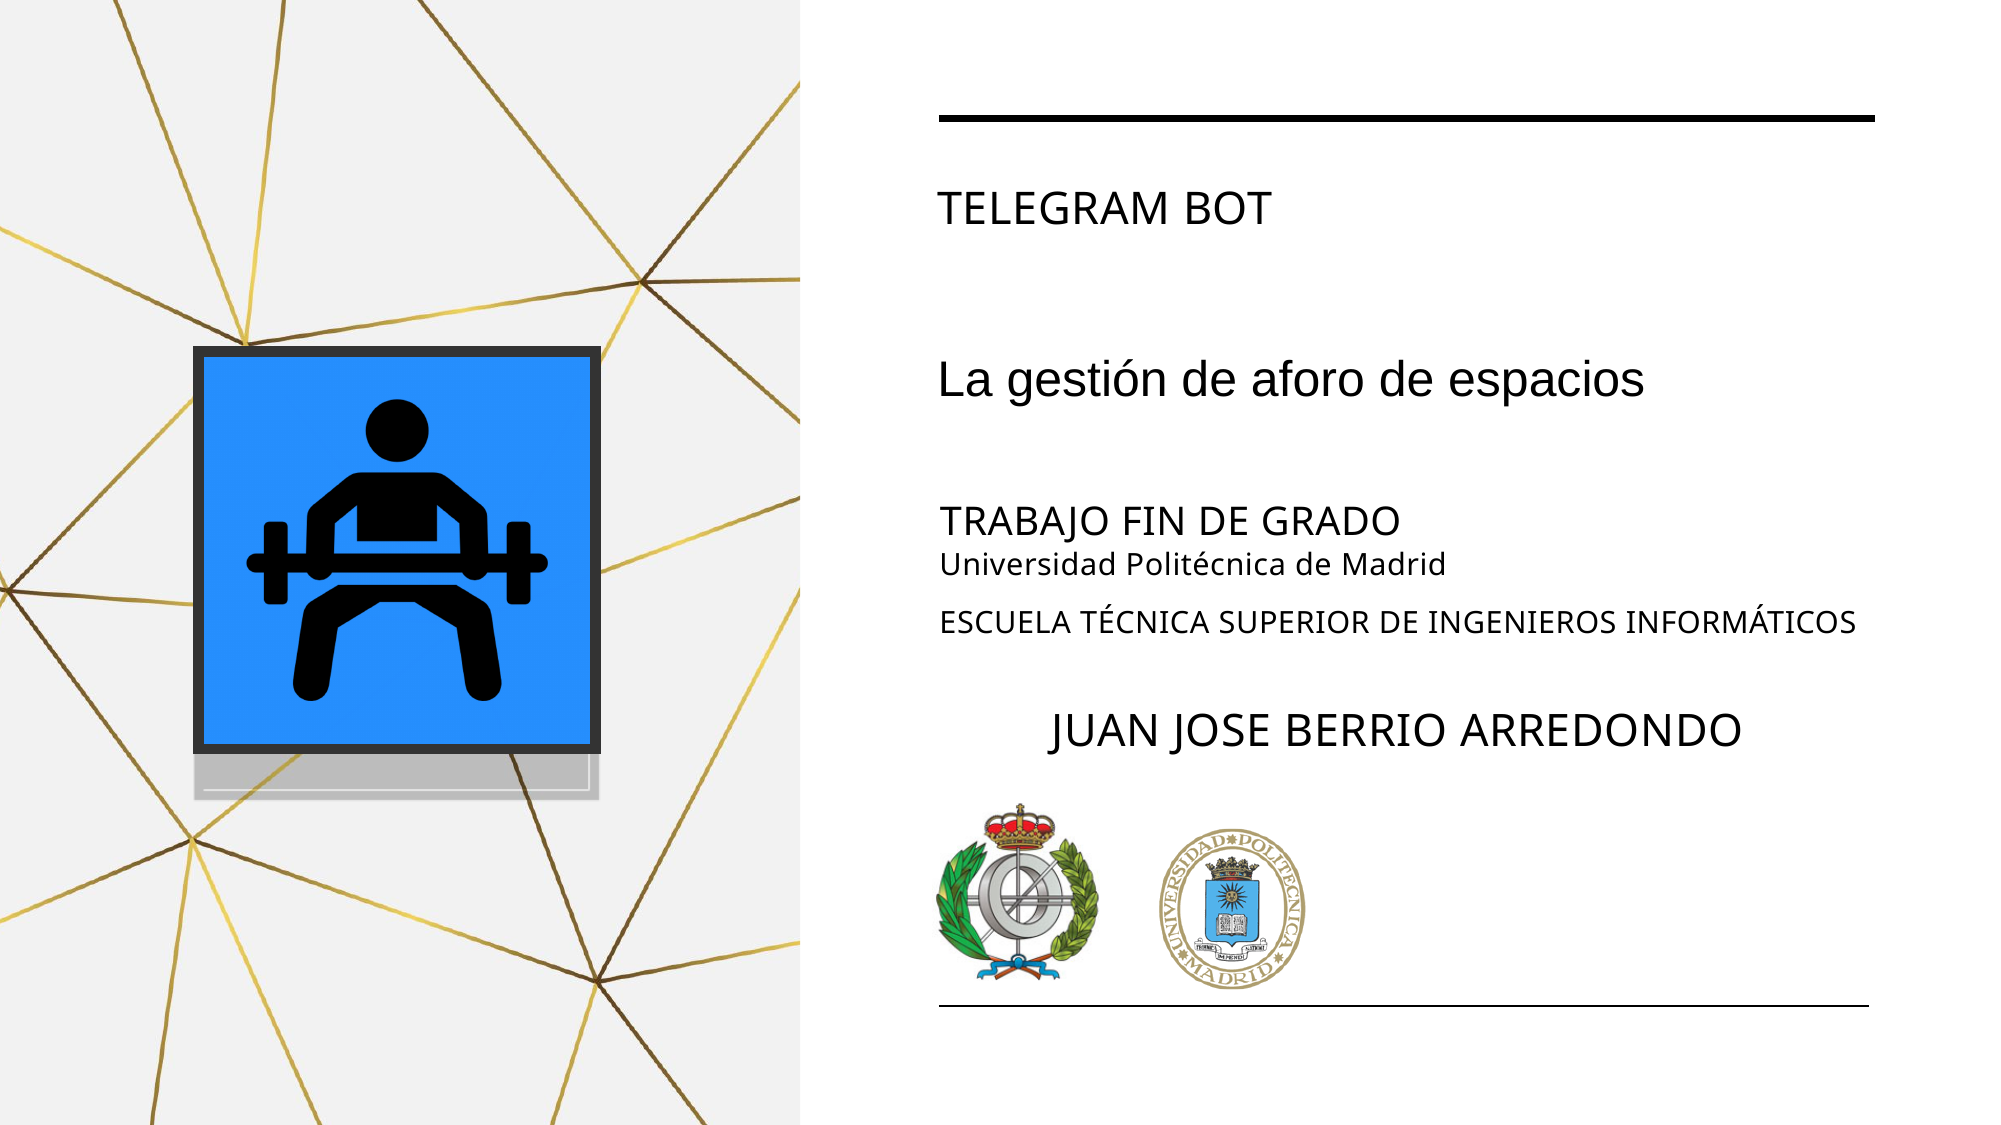

# Telegram Bot
La gestión de aforo de espacios
Trabajo fin de grado
Universidad Politécnica de Madrid
Escuela Técnica Superior de Ingenieros Informáticos
Juan Jose Berrio Arredondo